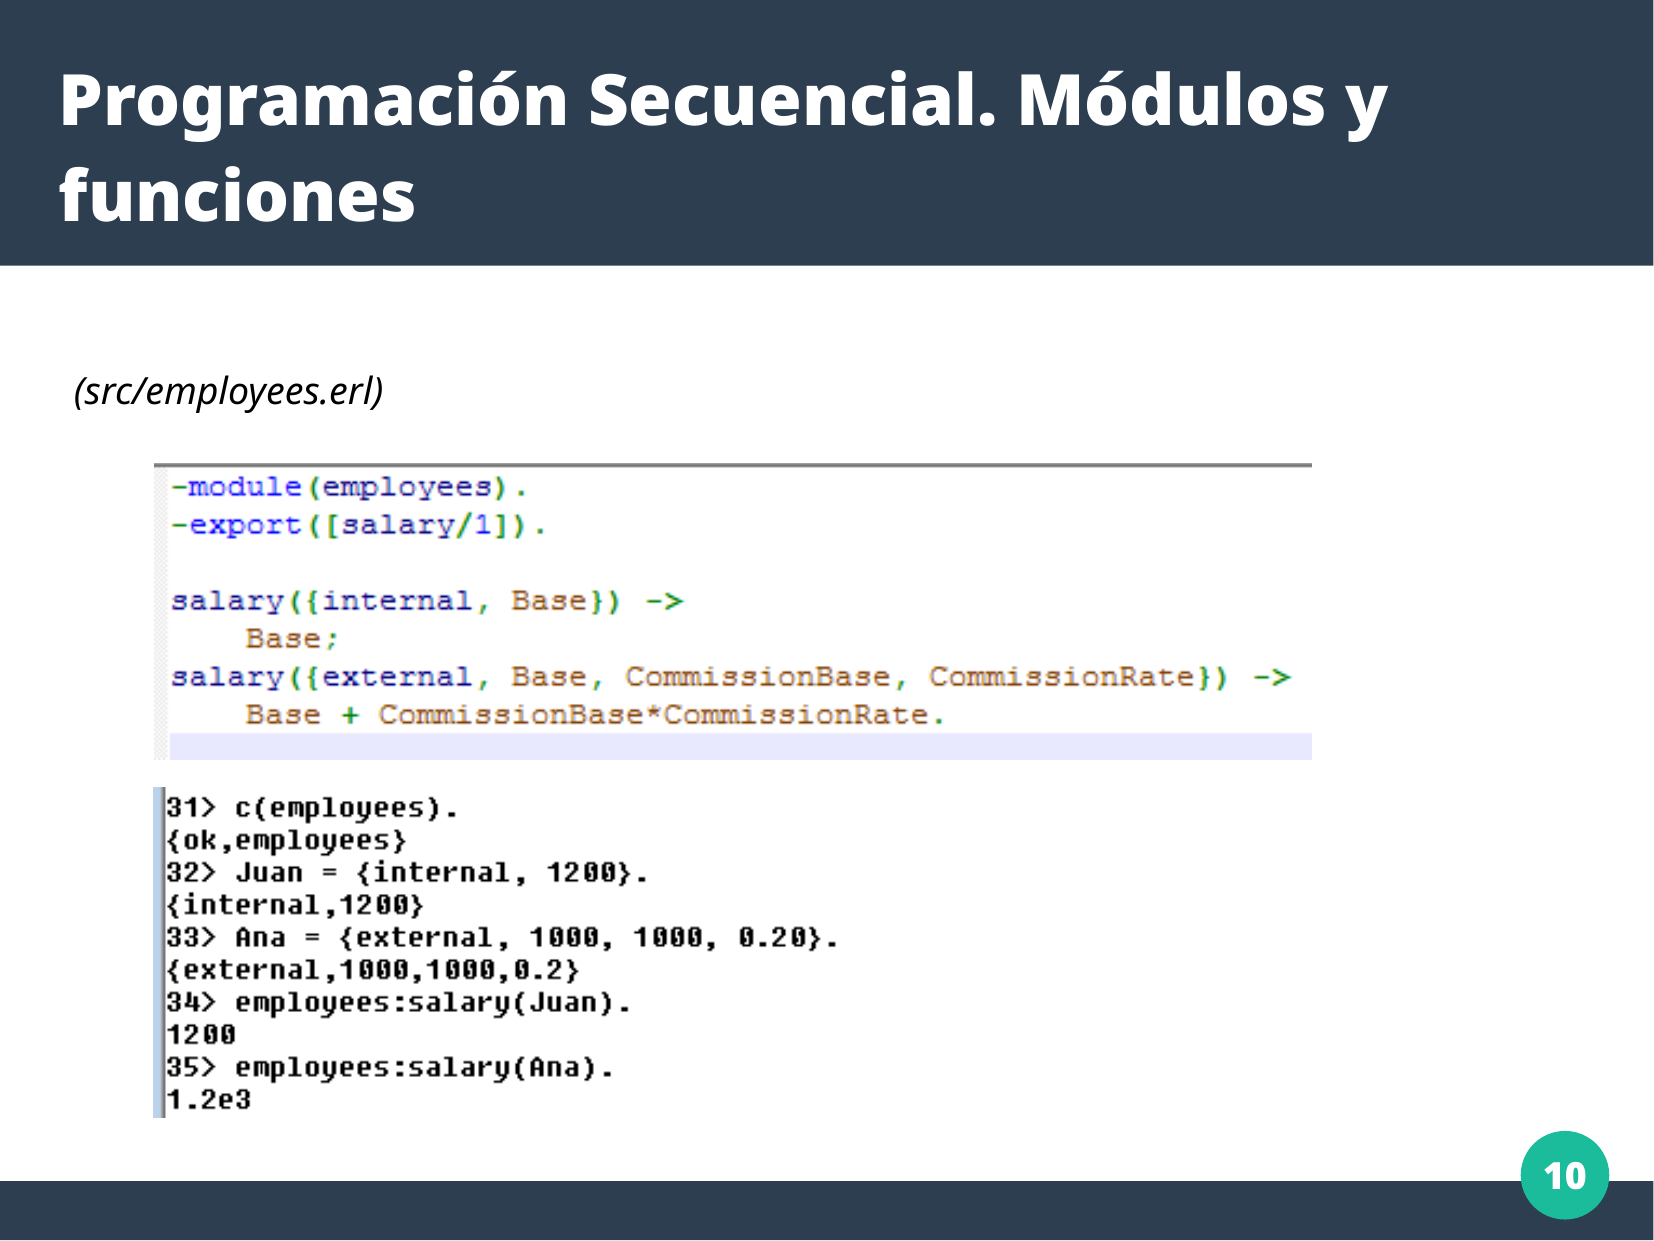

# Programación Secuencial. Módulos y funciones
(src/employees.erl)
10